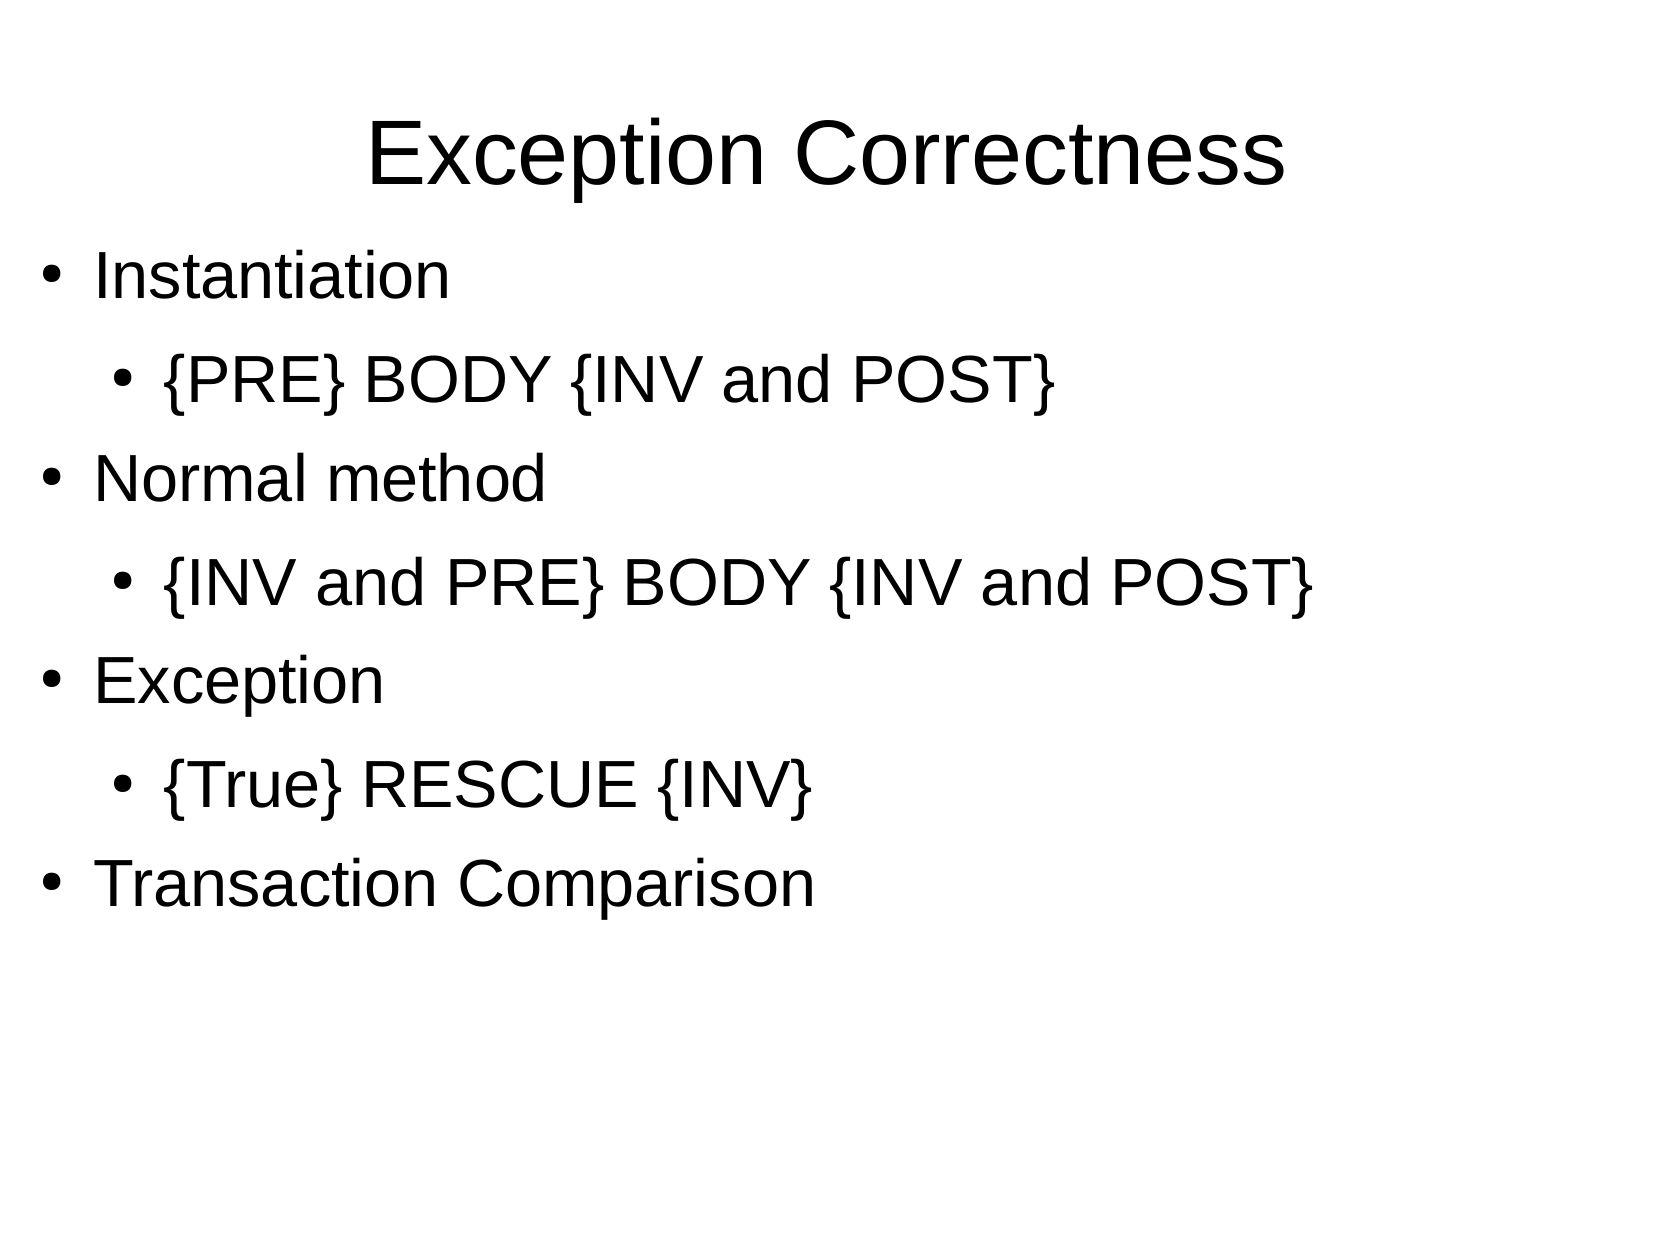

# Exception Correctness
Instantiation
{PRE} BODY {INV and POST}
Normal method
{INV and PRE} BODY {INV and POST}
Exception
{True} RESCUE {INV}
Transaction Comparison